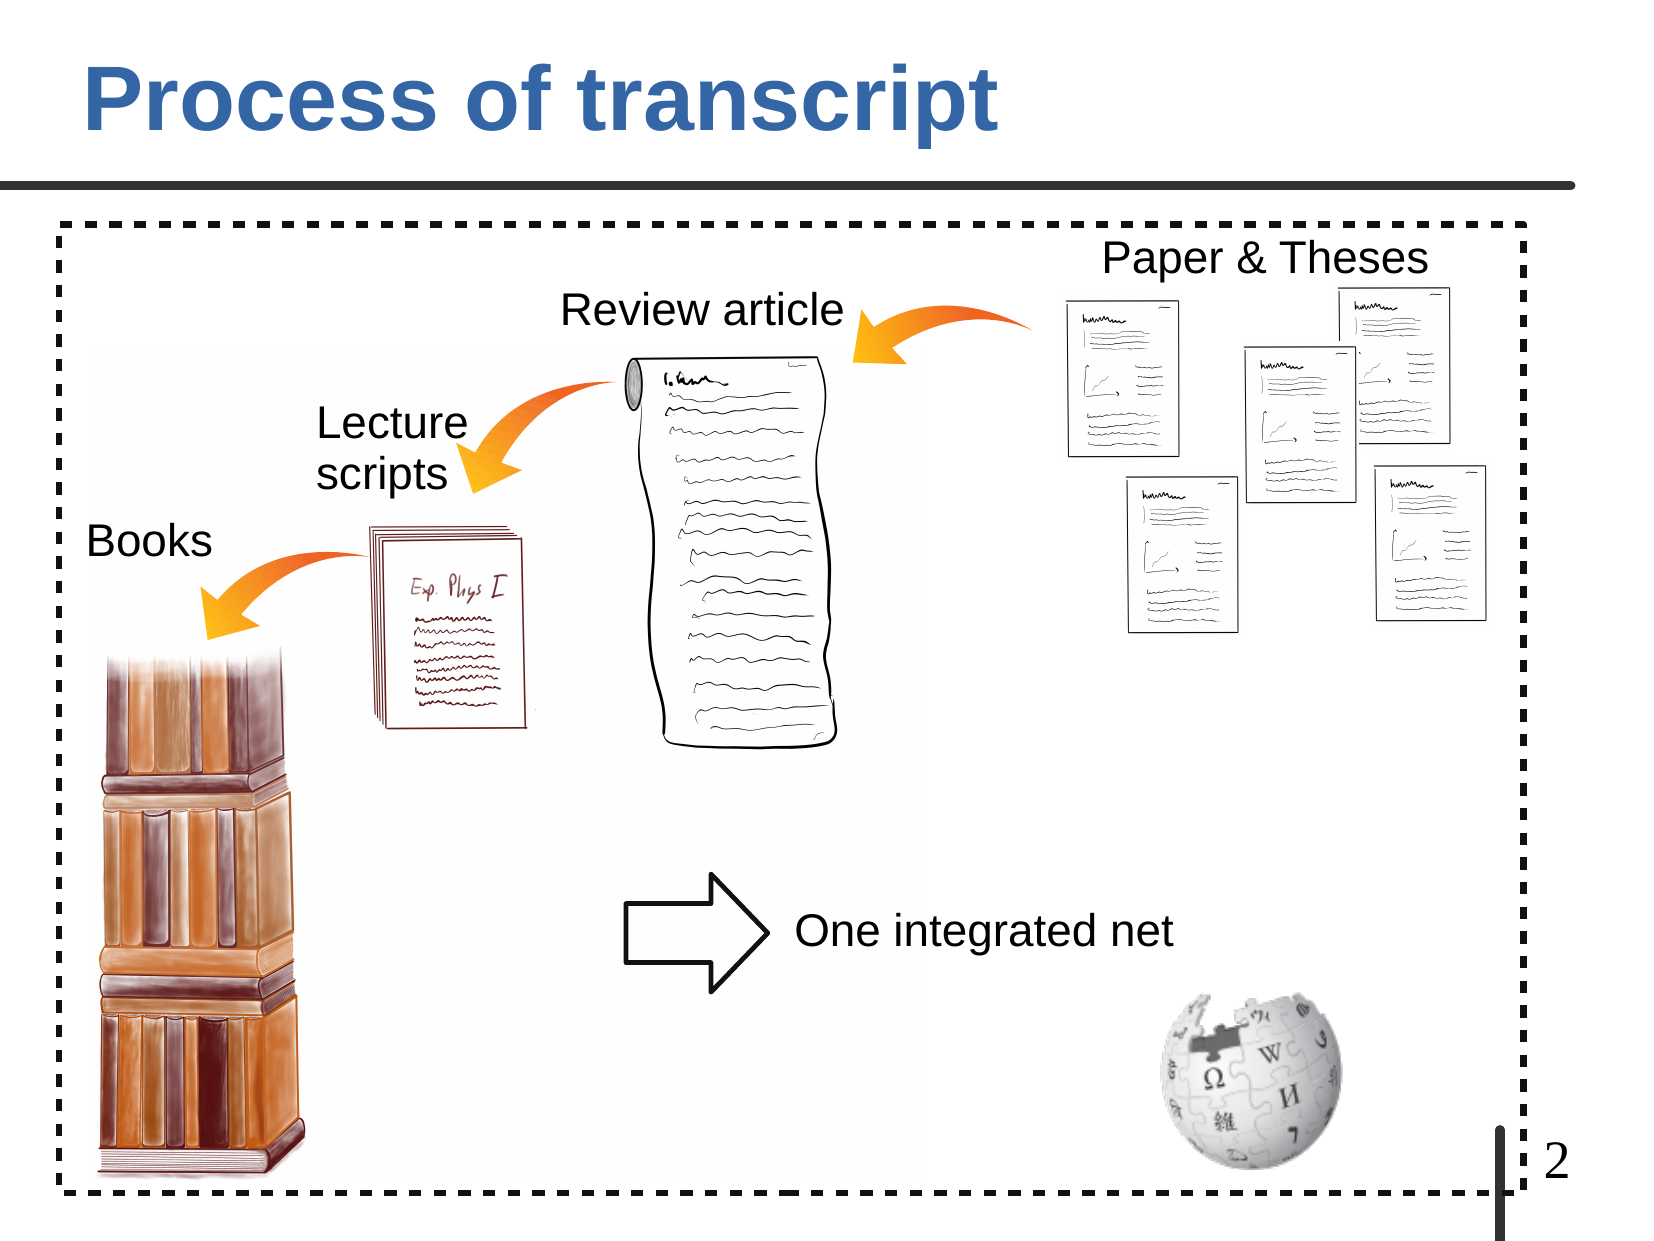

# Process of transcript
Paper & Theses
Review article
Lecture
scripts
Books
One integrated net
2